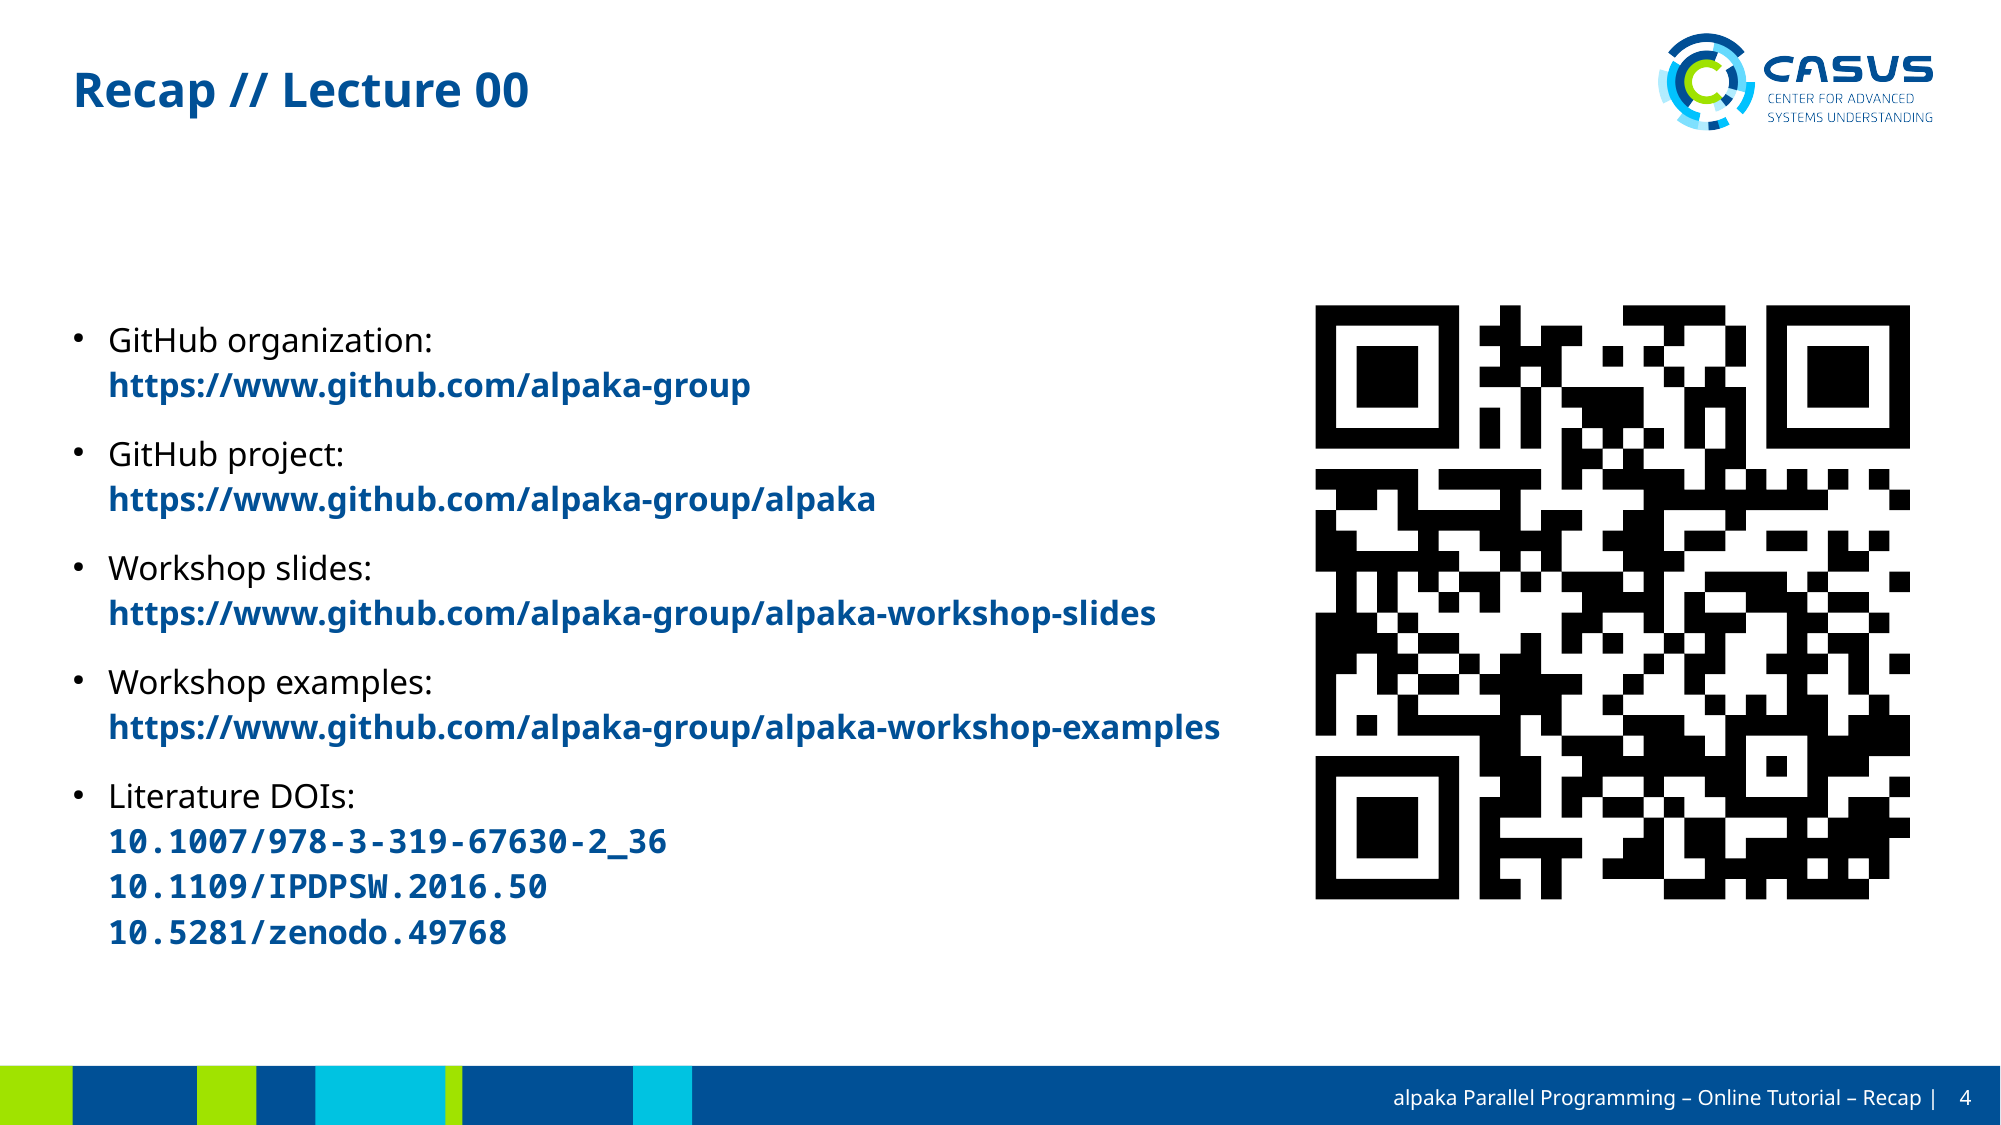

# Recap // Lecture 00
GitHub organization:
https://www.github.com/alpaka-group
GitHub project:
https://www.github.com/alpaka-group/alpaka
Workshop slides:
https://www.github.com/alpaka-group/alpaka-workshop-slides
Workshop examples:
https://www.github.com/alpaka-group/alpaka-workshop-examples
Literature DOIs:
10.1007/978-3-319-67630-2_36
10.1109/IPDPSW.2016.50
10.5281/zenodo.49768
alpaka Parallel Programming – Online Tutorial – Recap
4